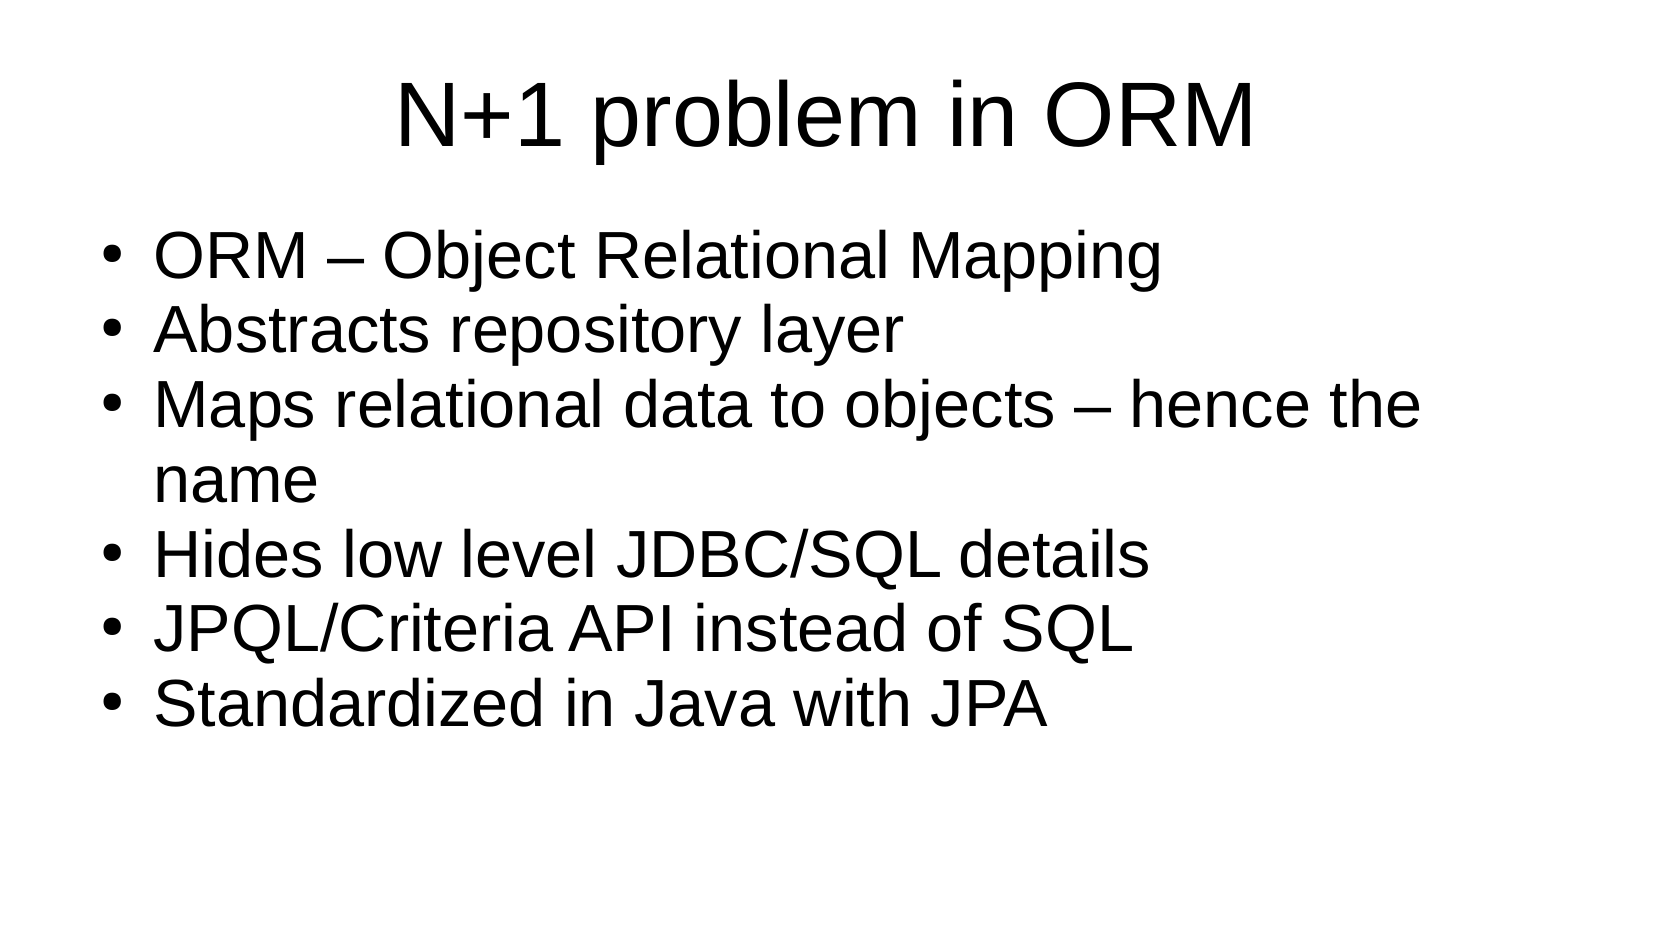

# N+1 problem in ORM
ORM – Object Relational Mapping
Abstracts repository layer
Maps relational data to objects – hence the name
Hides low level JDBC/SQL details
JPQL/Criteria API instead of SQL
Standardized in Java with JPA